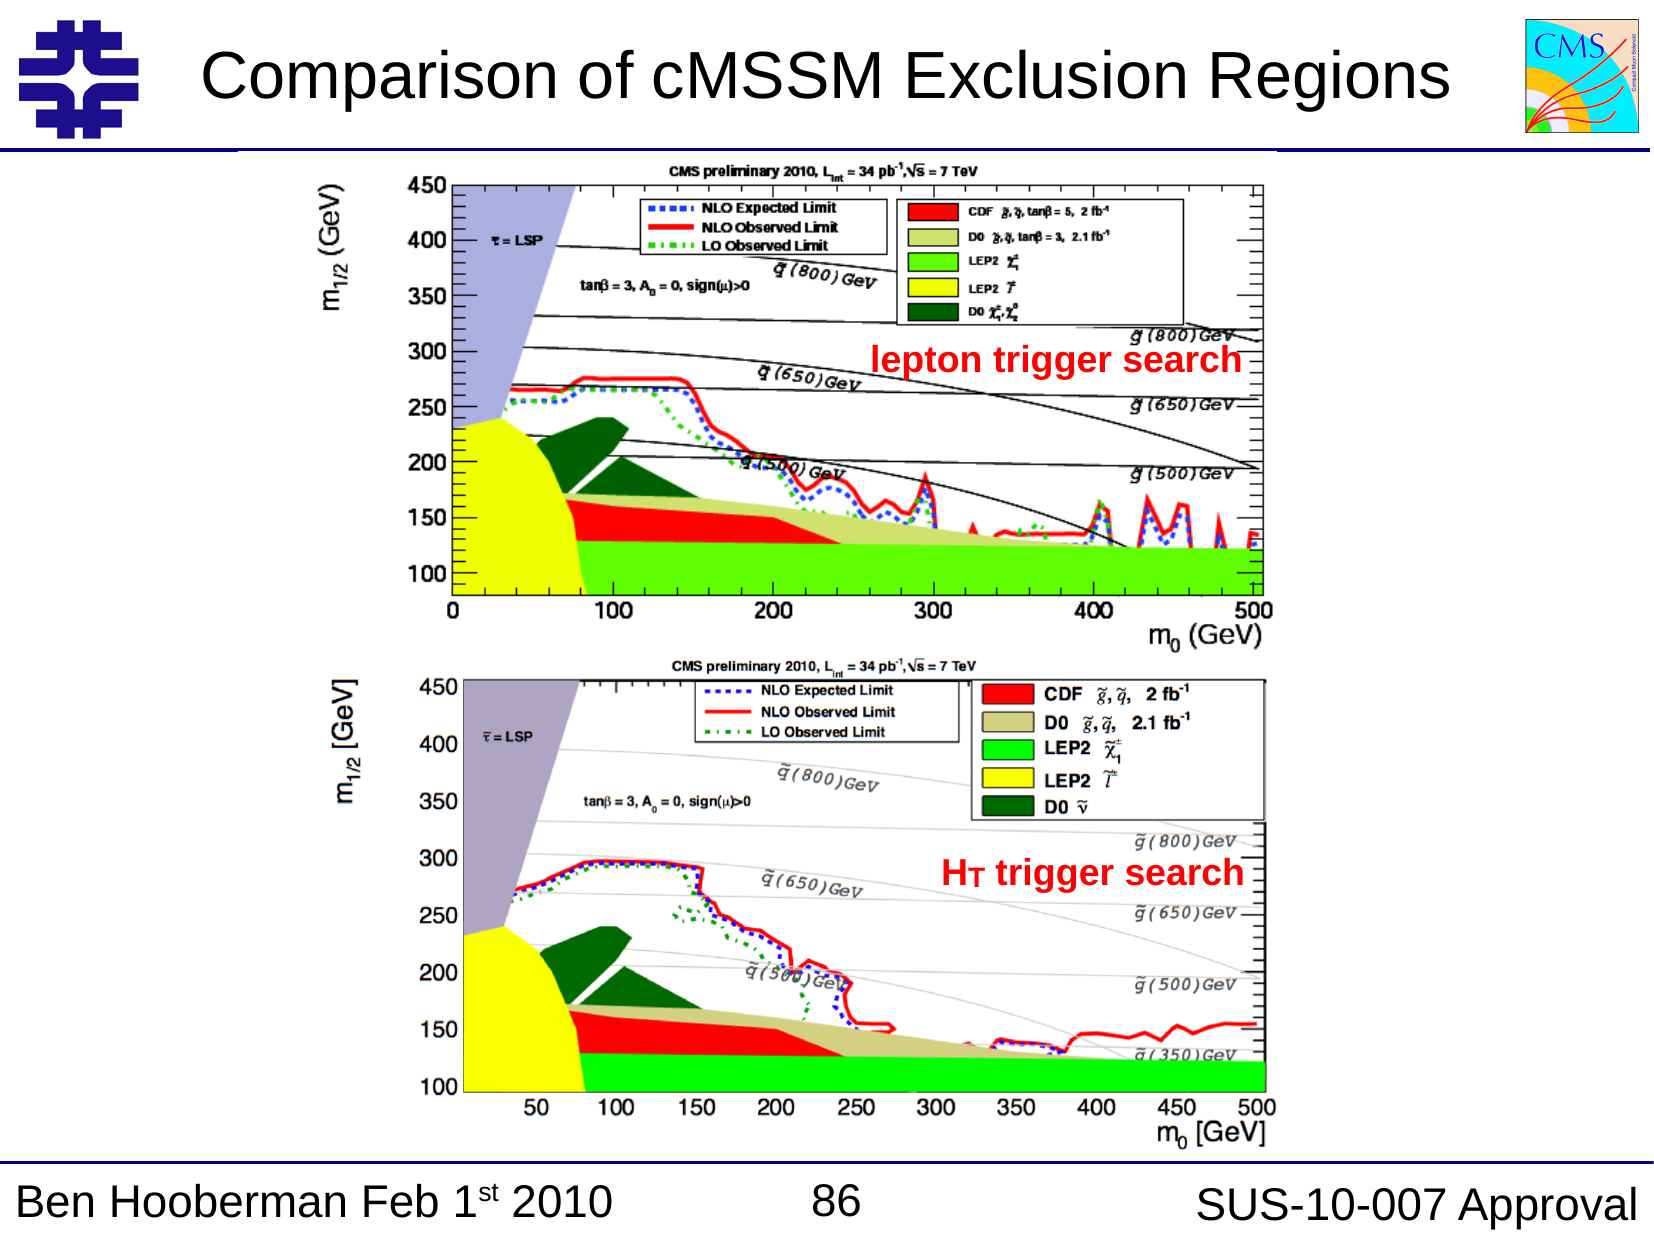

# Comparison of cMSSM Exclusion Regions
lepton trigger search
HT trigger search
86